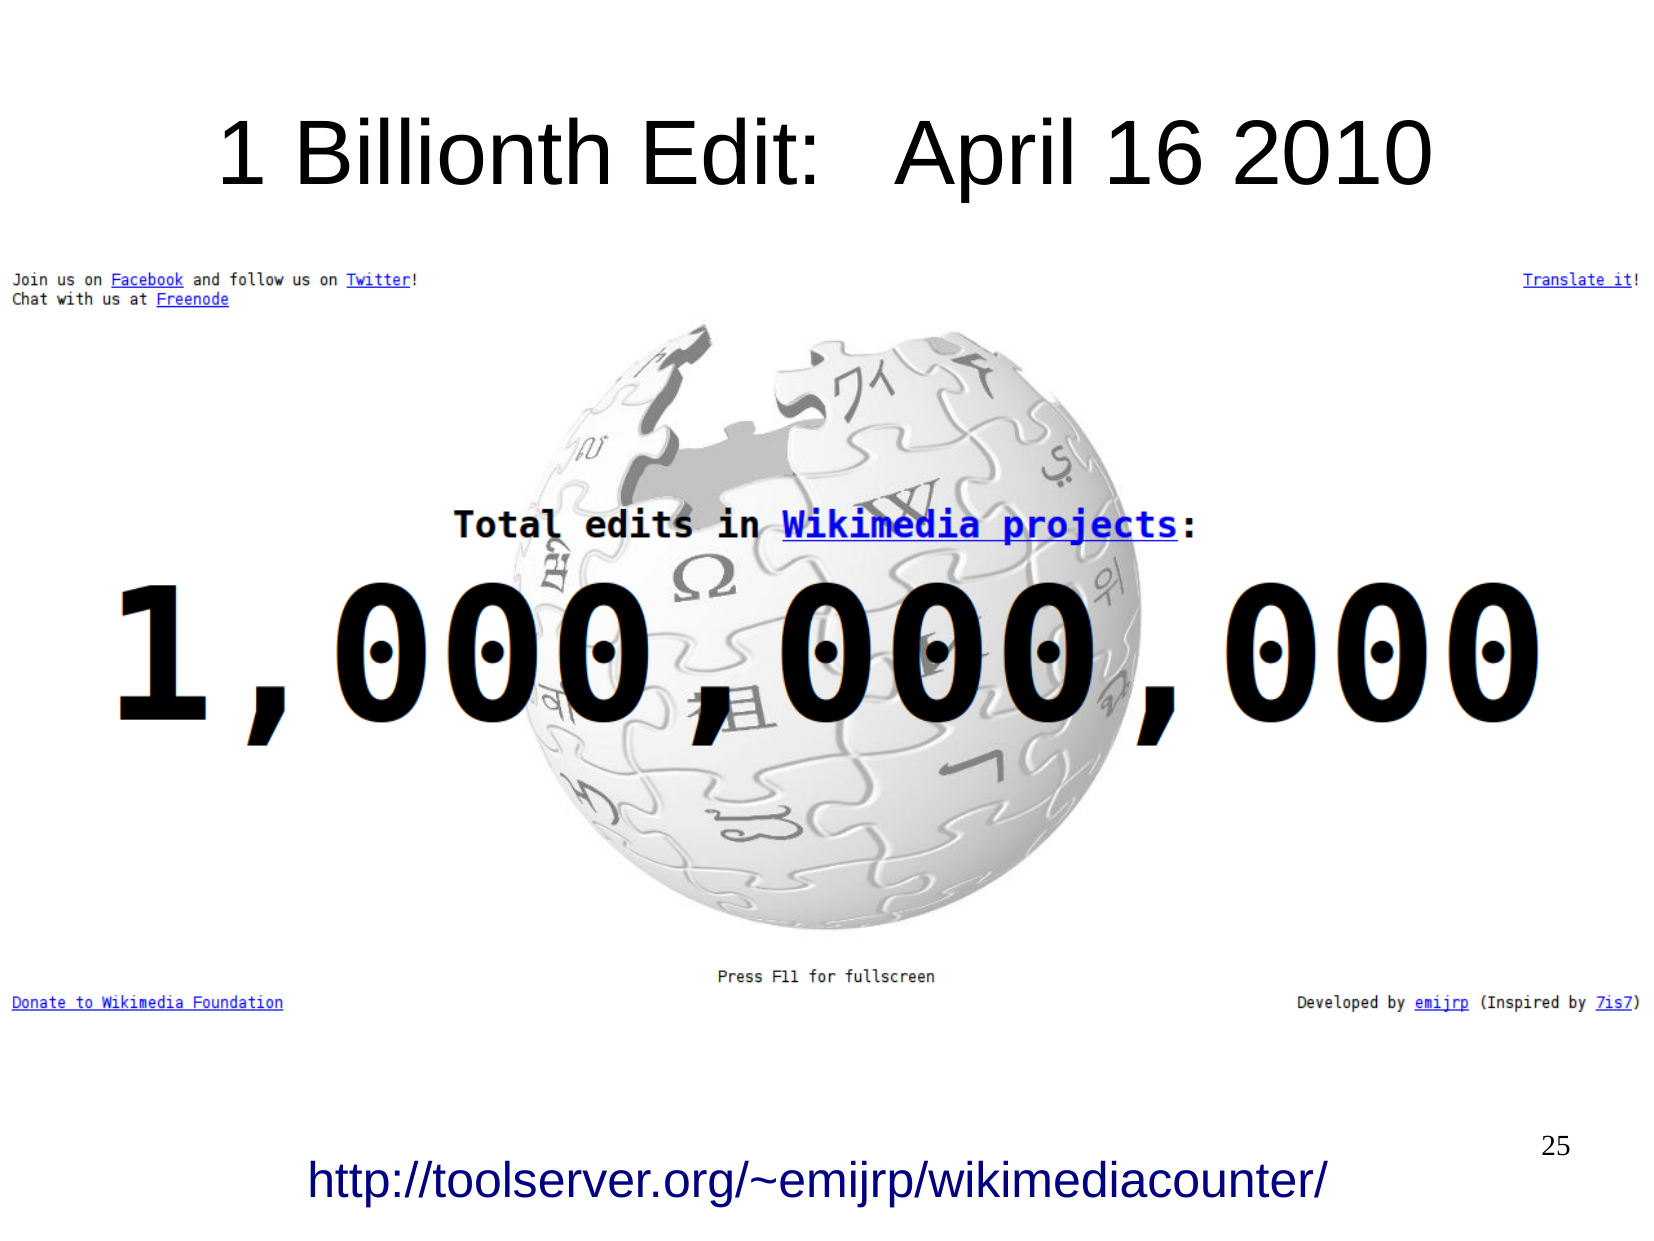

# 1 Billionth Edit: April 16 2010
25
http://toolserver.org/~emijrp/wikimediacounter/